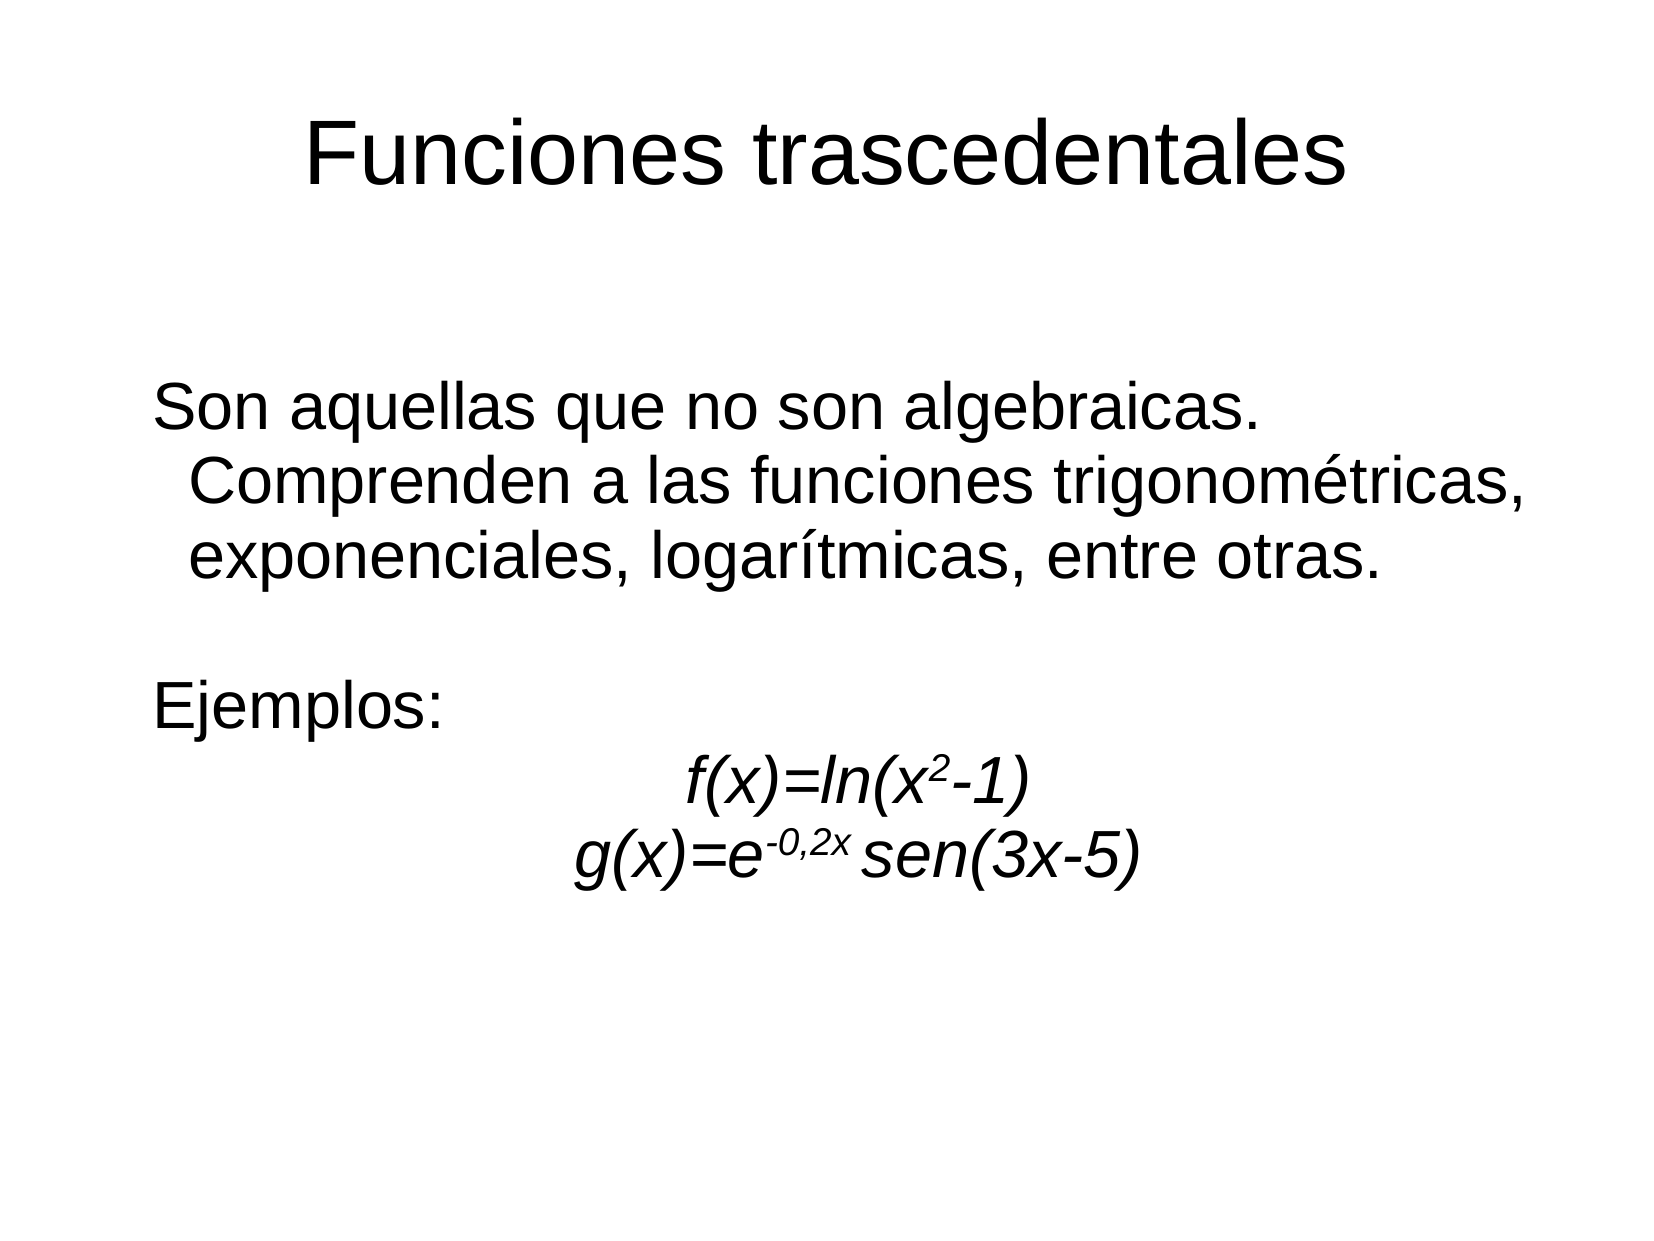

# Funciones trascedentales
Son aquellas que no son algebraicas. Comprenden a las funciones trigonométricas, exponenciales, logarítmicas, entre otras.
Ejemplos:
f(x)=ln(x2-1)
g(x)=e-0,2x sen(3x-5)